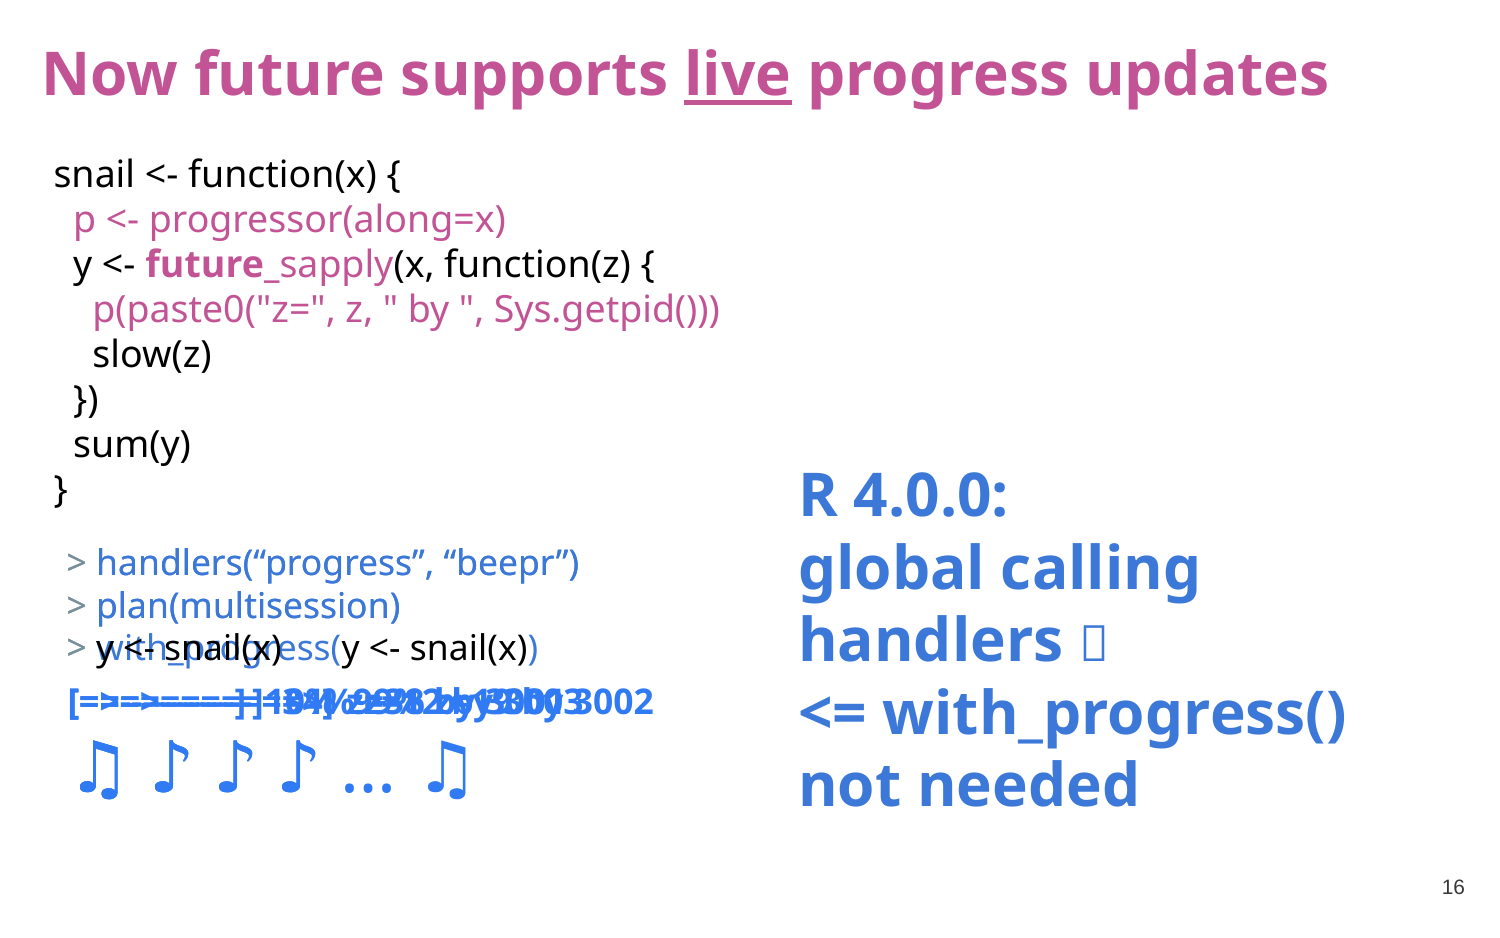

Now future supports live progress updates
# snail <- function(x) {
 p <- progressor(along=x)
 y <- future_sapply(x, function(z) {
 p(paste0("z=", z, " by ", Sys.getpid()))
 slow(z)
 })
 sum(y)
}
R 4.0.0:
global calling handlers 🙏
<= with_progress() not needed
> handlers(“progress”, “beepr”)
> plan(multisession)
> with_progress(y <- snail(x))
> handlers(“progress”, “beepr”)
> plan(multisession)
> y <- snail(x)
[=>----------] 10% z=38 by 3001
♫ ♪
[===>--------] 34% z=12 by 3003
♫ ♪ ♪ ♪
[===========>] 99% z=19 by 3002
♫ ♪ ♪ ♪ … ♫